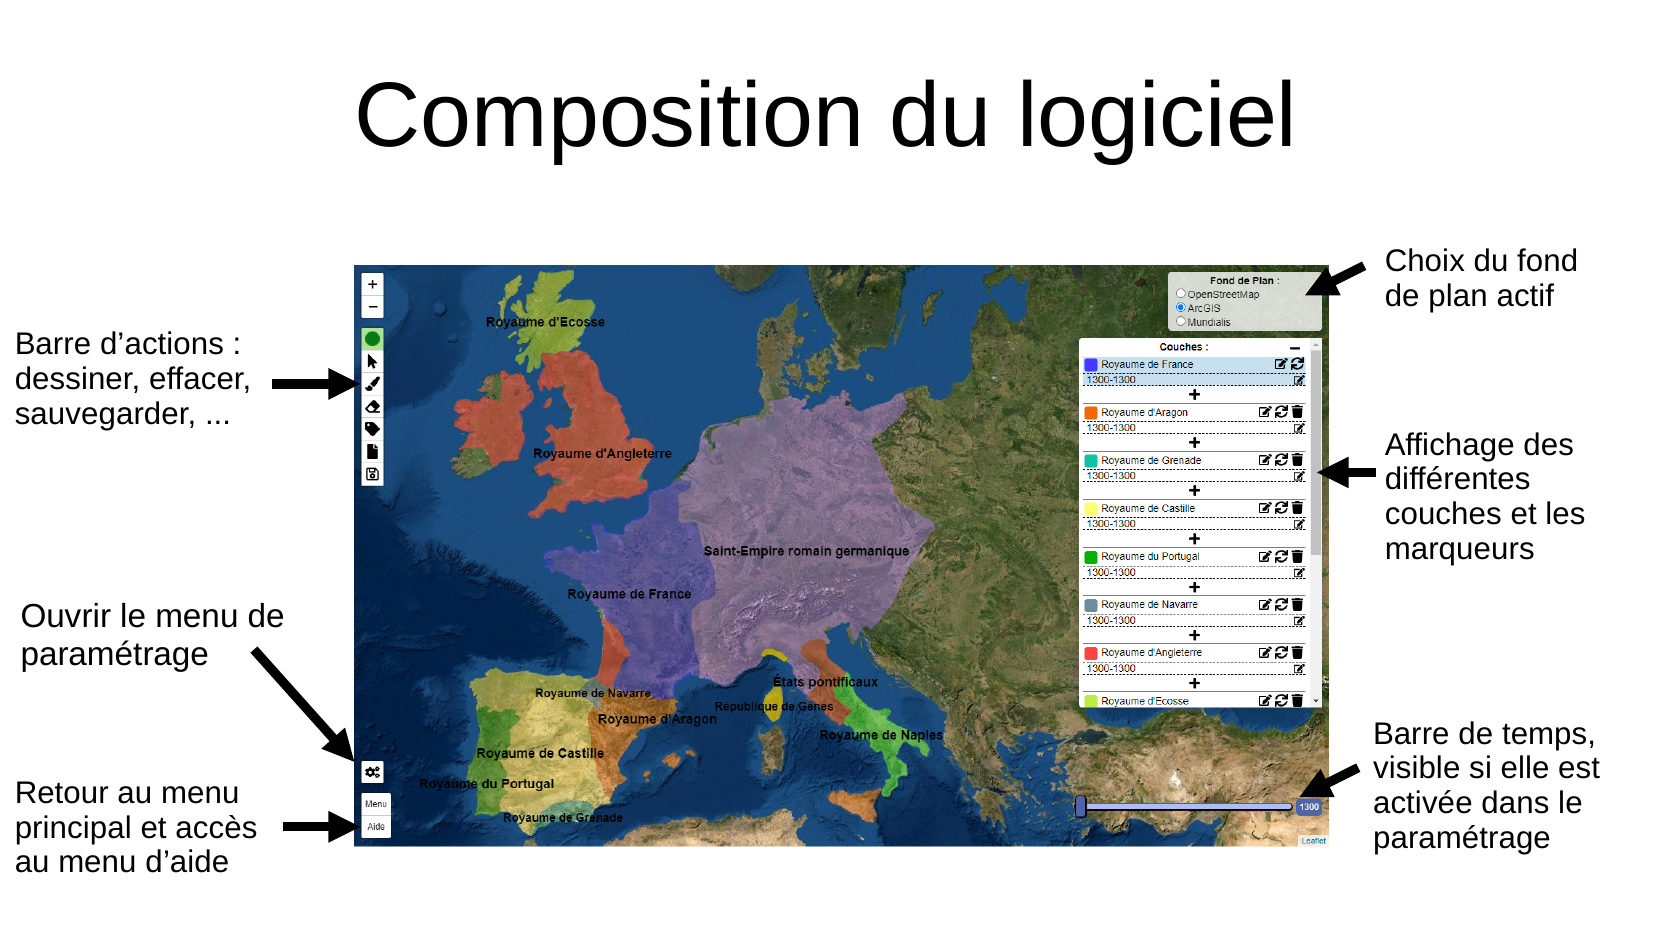

# Composition du logiciel
Choix du fond de plan actif
Barre d’actions :
dessiner, effacer, sauvegarder, ...
Affichage des différentes couches et les marqueurs
Ouvrir le menu de paramétrage
Barre de temps, visible si elle est activée dans le paramétrage
Retour au menu principal et accès au menu d’aide